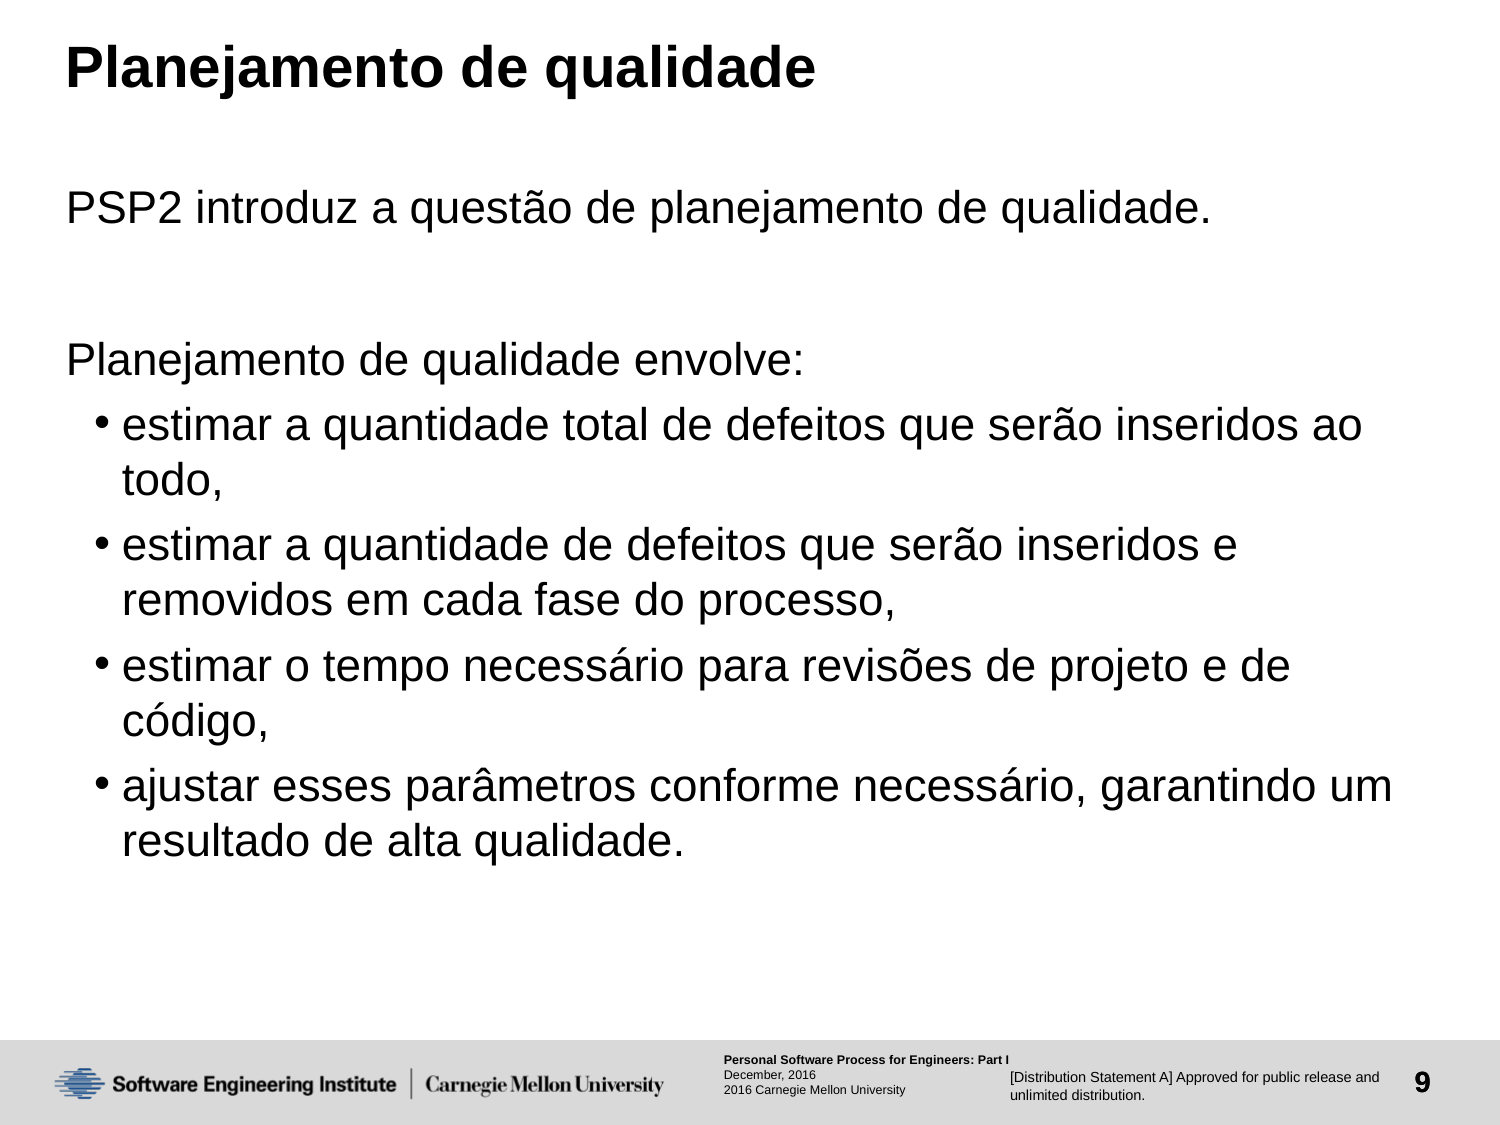

# Planejamento de qualidade
PSP2 introduz a questão de planejamento de qualidade.
Planejamento de qualidade envolve:
estimar a quantidade total de defeitos que serão inseridos ao todo,
estimar a quantidade de defeitos que serão inseridos e removidos em cada fase do processo,
estimar o tempo necessário para revisões de projeto e de código,
ajustar esses parâmetros conforme necessário, garantindo um resultado de alta qualidade.